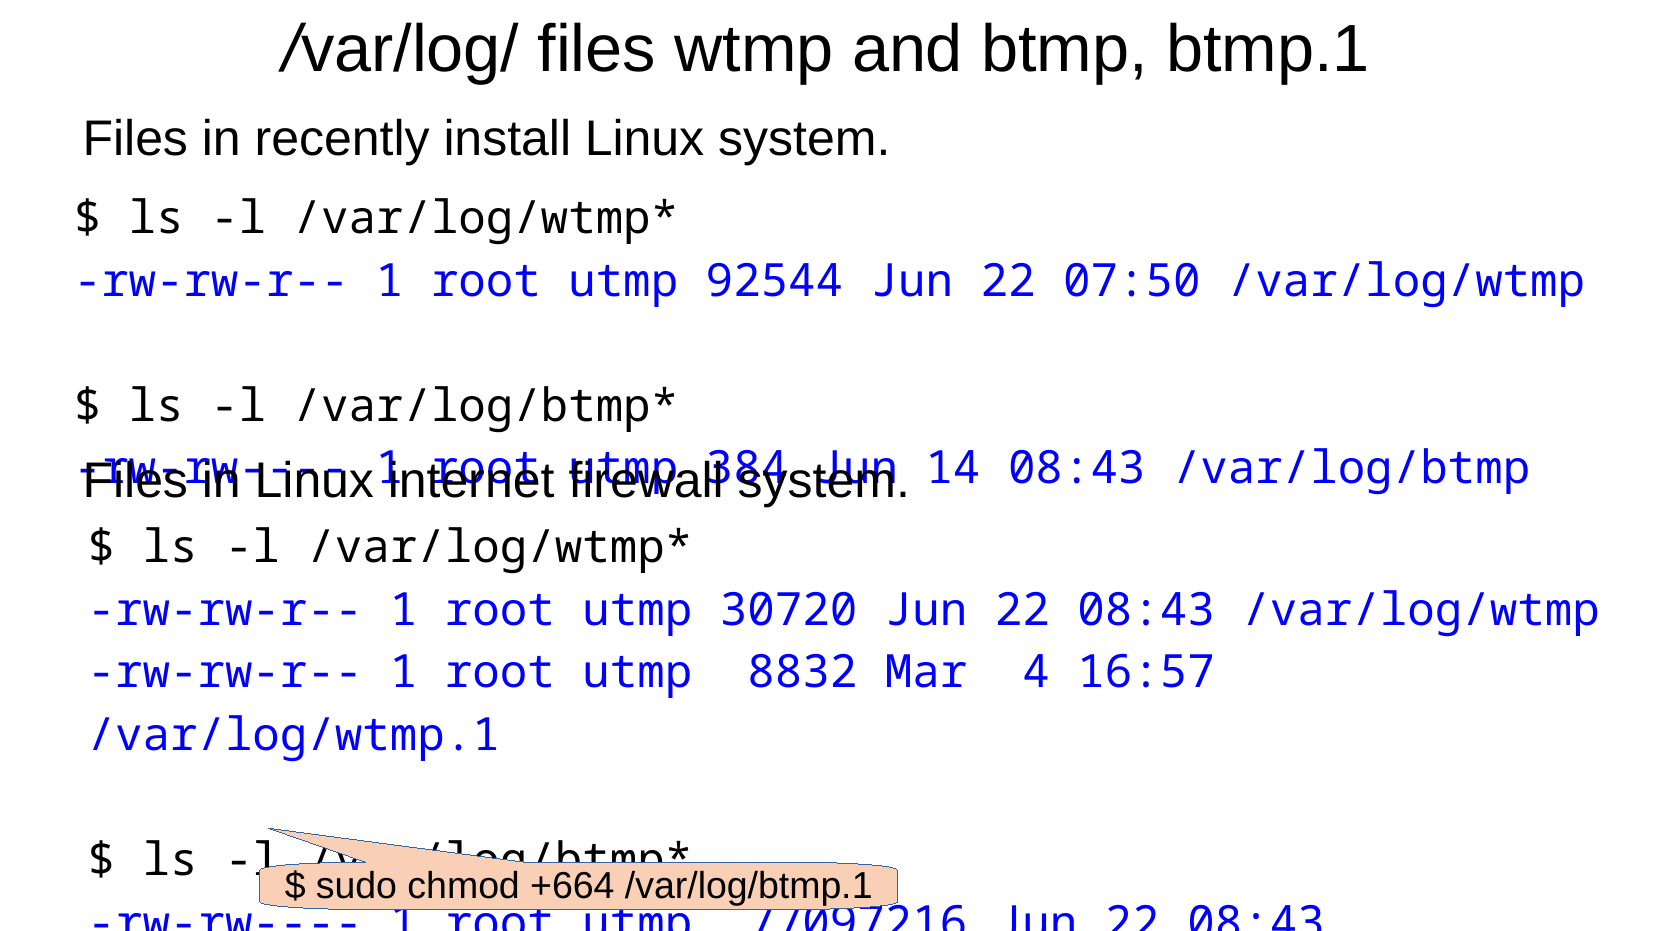

# /var/log/ files wtmp and btmp, btmp.1
Files in recently install Linux system.
$ ls -l /var/log/wtmp*
-rw-rw-r-- 1 root utmp 92544 Jun 22 07:50 /var/log/wtmp
$ ls -l /var/log/btmp*
-rw-rw---- 1 root utmp 384 Jun 14 08:43 /var/log/btmp
Files in Linux internet firewall system.
$ ls -l /var/log/wtmp*
-rw-rw-r-- 1 root utmp 30720 Jun 22 08:43 /var/log/wtmp
-rw-rw-r-- 1 root utmp 8832 Mar 4 16:57 /var/log/wtmp.1
$ ls -l /var/log/btmp*
-rw-rw---- 1 root utmp 77097216 Jun 22 08:43 /var/log/btmp
-rw-rw-r-- 1 root utmp 220089216 Jun 1 00:00 /var/log/btmp.1
$ sudo chmod +664 /var/log/btmp.1